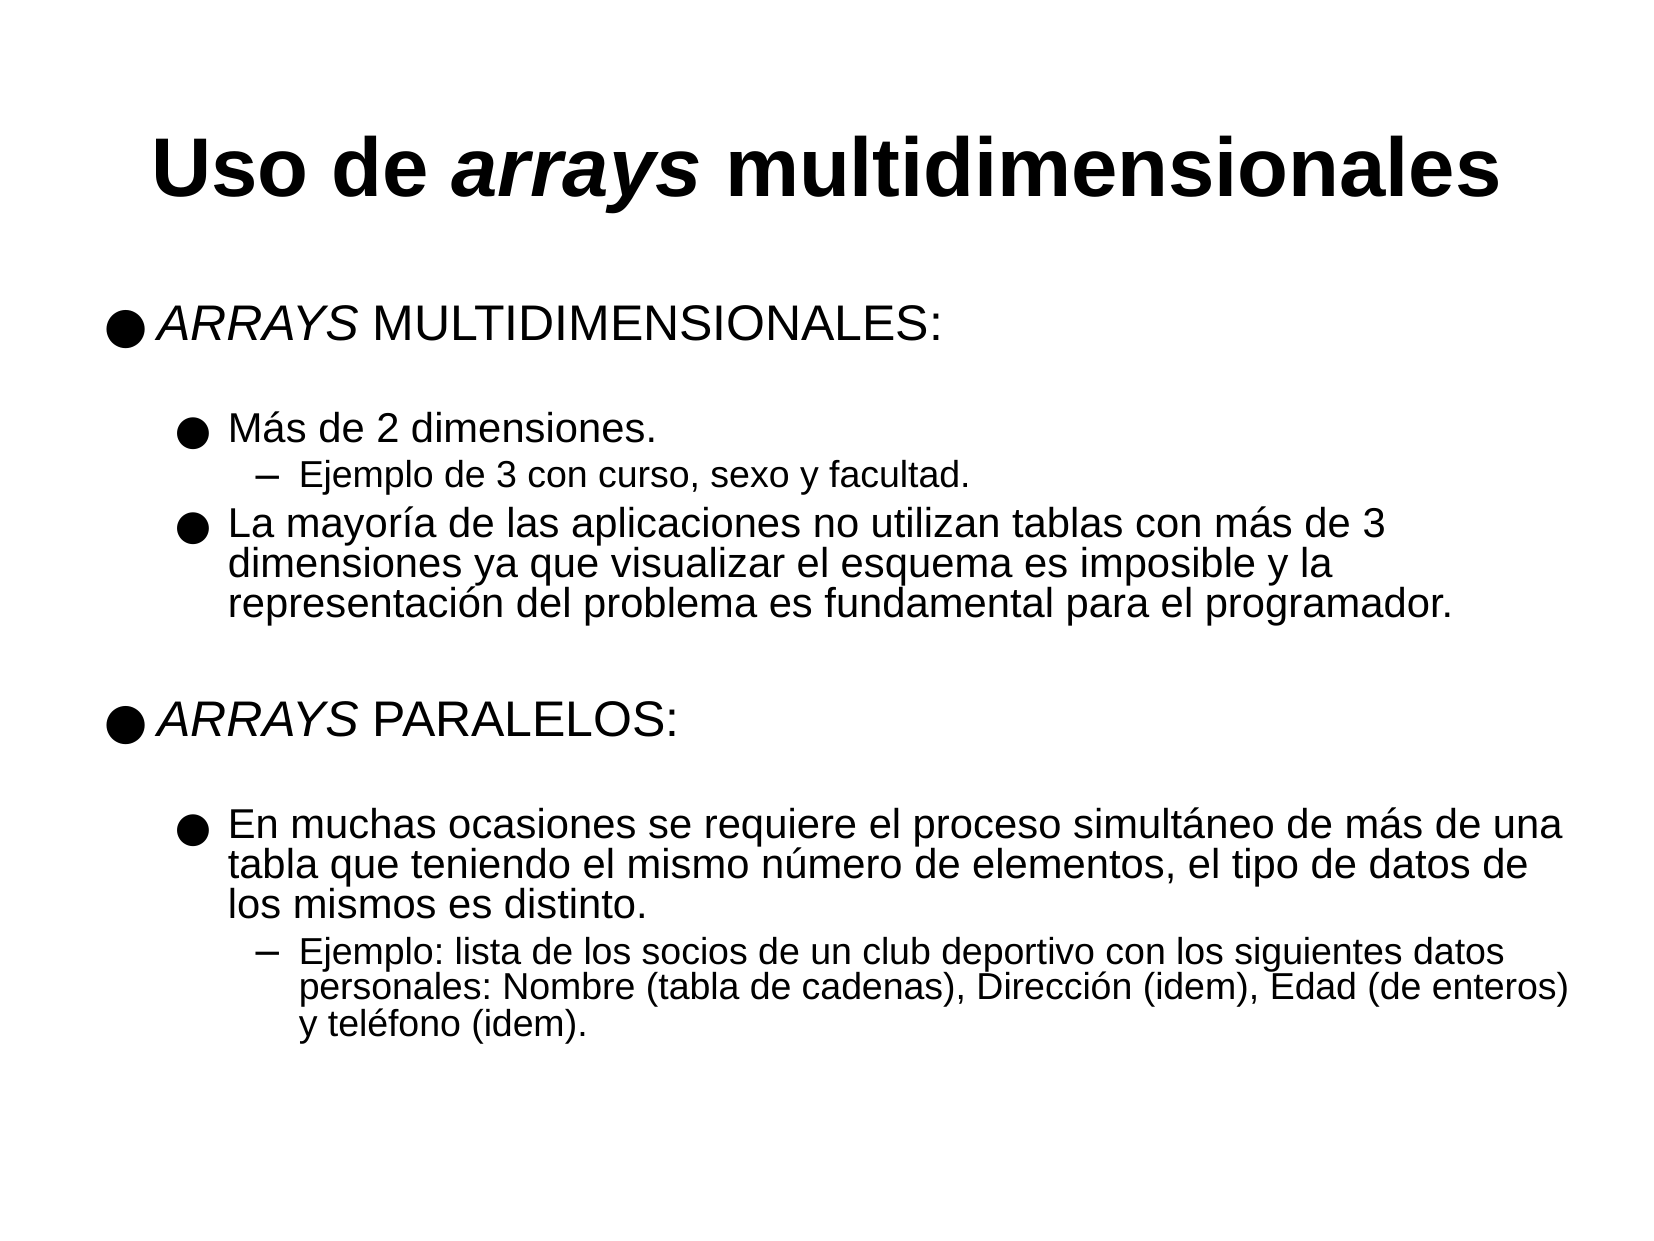

Uso de arrays multidimensionales
ARRAYS MULTIDIMENSIONALES:
Más de 2 dimensiones.
Ejemplo de 3 con curso, sexo y facultad.
La mayoría de las aplicaciones no utilizan tablas con más de 3 dimensiones ya que visualizar el esquema es imposible y la representación del problema es fundamental para el programador.
ARRAYS PARALELOS:
En muchas ocasiones se requiere el proceso simultáneo de más de una tabla que teniendo el mismo número de elementos, el tipo de datos de los mismos es distinto.
Ejemplo: lista de los socios de un club deportivo con los siguientes datos personales: Nombre (tabla de cadenas), Dirección (idem), Edad (de enteros) y teléfono (idem).